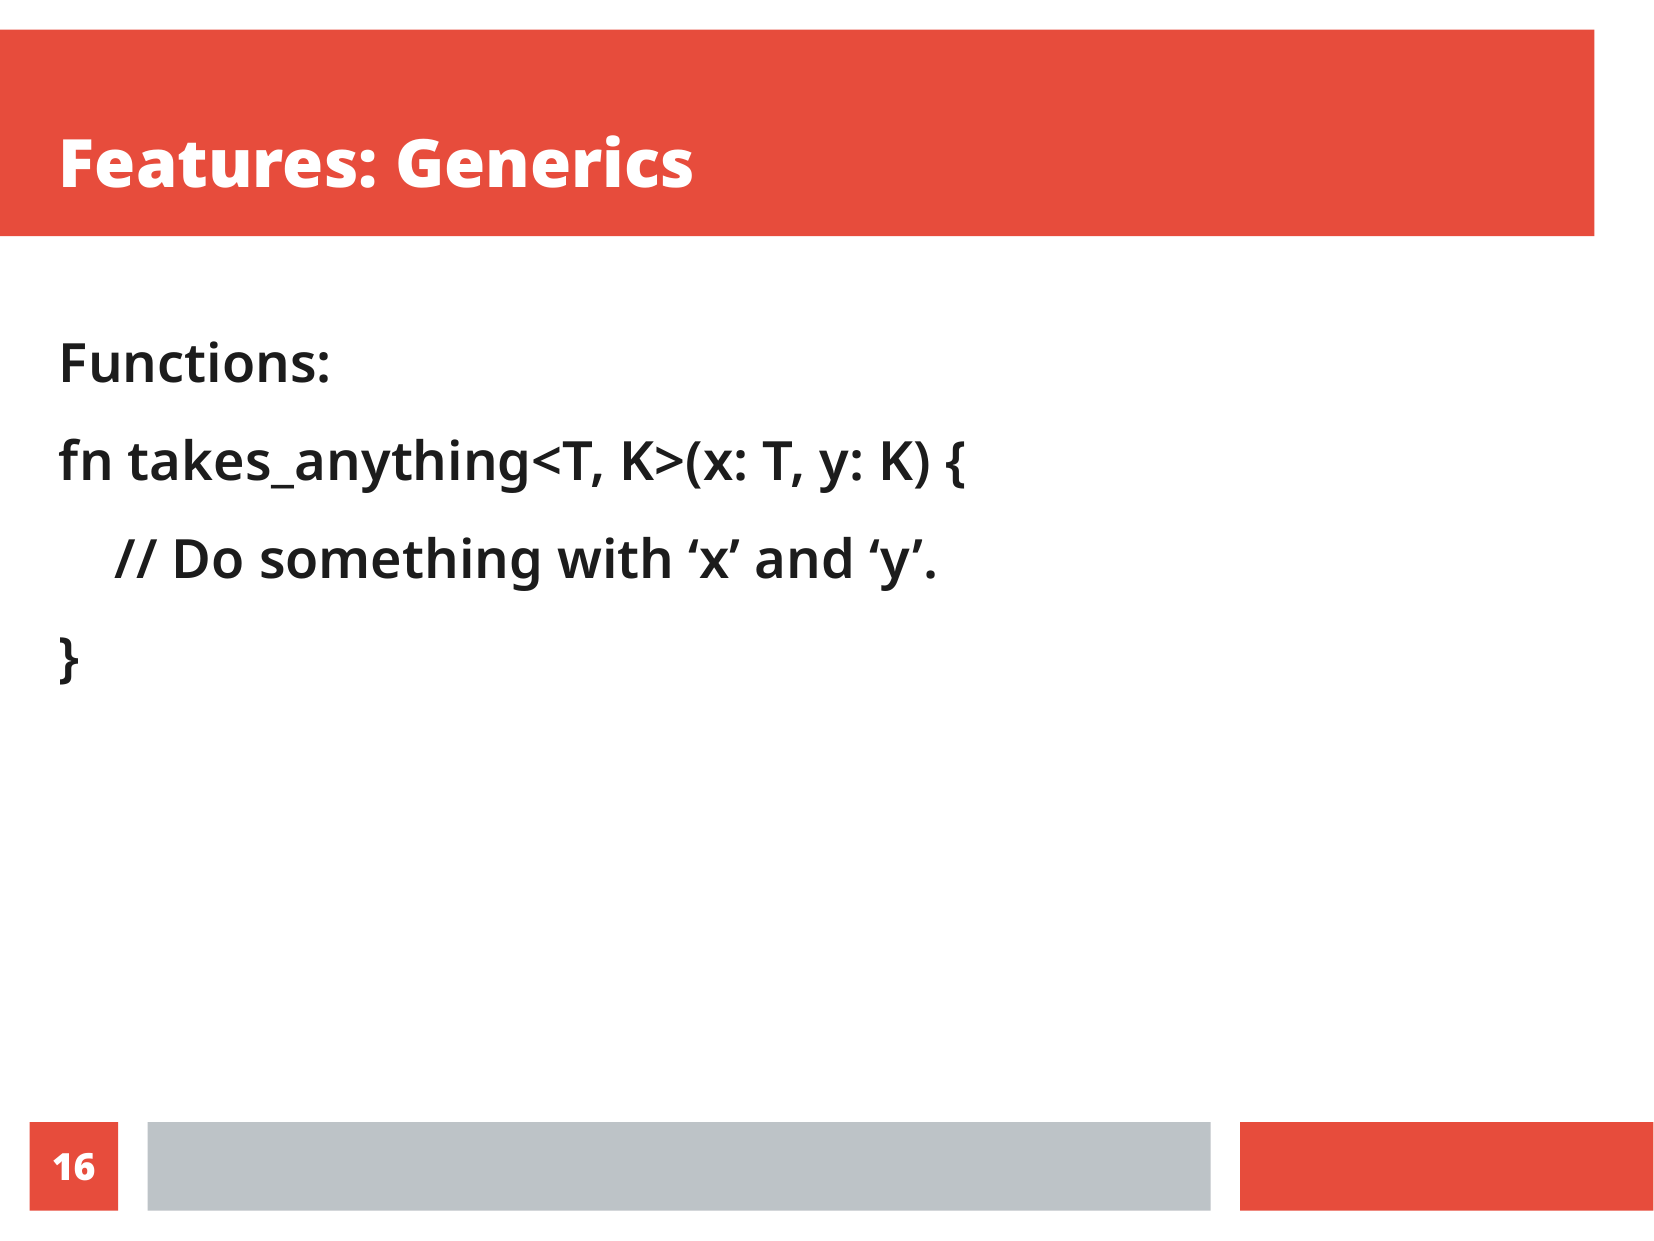

# Features: Generics
Functions:
fn takes_anything<T, K>(x: T, y: K) {
 // Do something with ‘x’ and ‘y’.
}
16